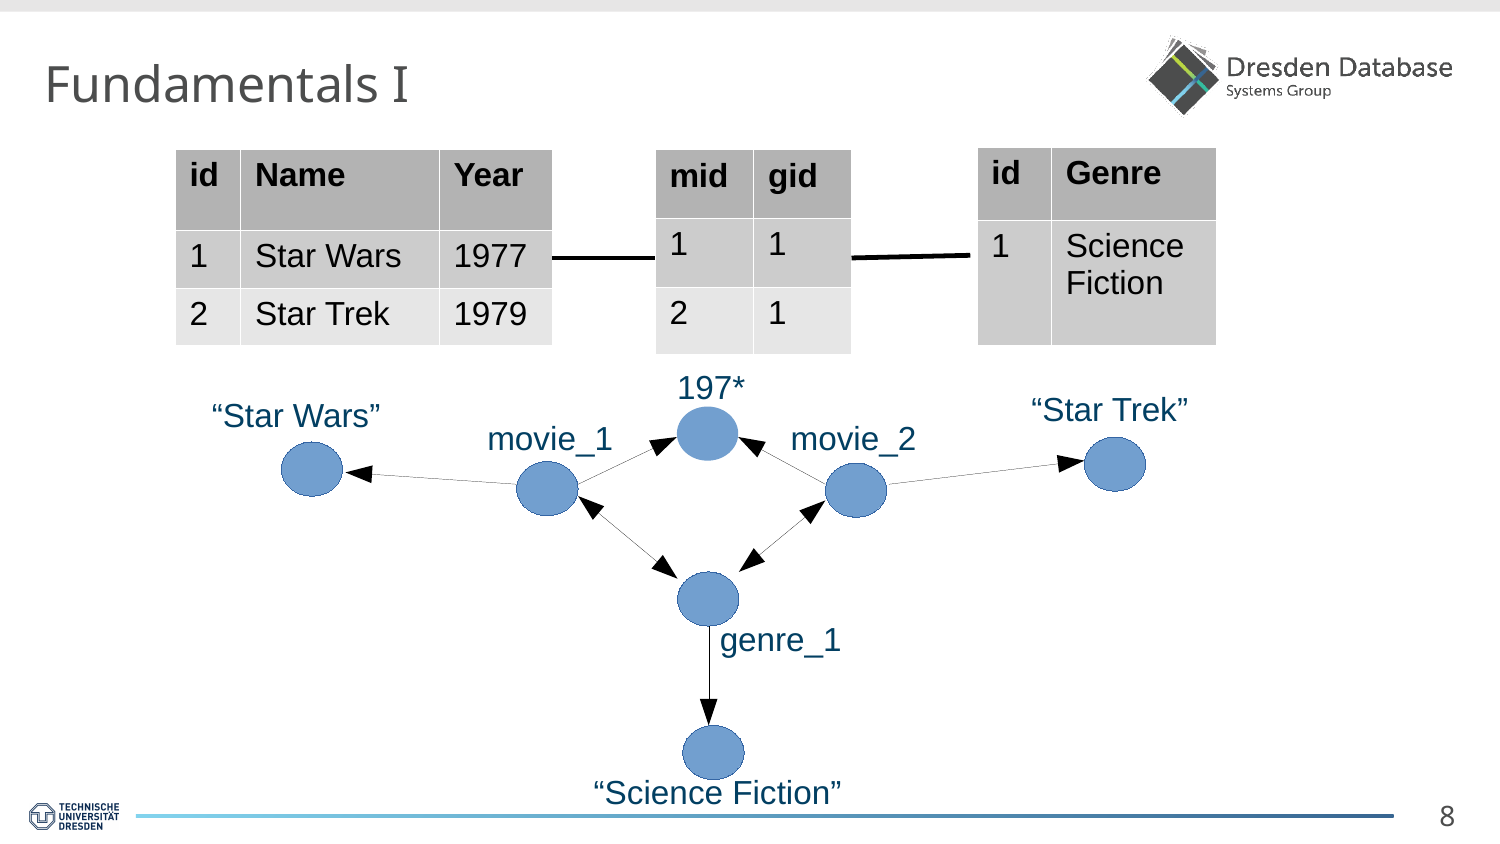

# Fundamentals I
| id | Genre |
| --- | --- |
| 1 | Science Fiction |
| id | Name | Year |
| --- | --- | --- |
| 1 | Star Wars | 1977 |
| 2 | Star Trek | 1979 |
| mid | gid |
| --- | --- |
| 1 | 1 |
| 2 | 1 |
197*
“Star Trek”
“Star Wars”
movie_1
movie_2
genre_1
“Science Fiction”